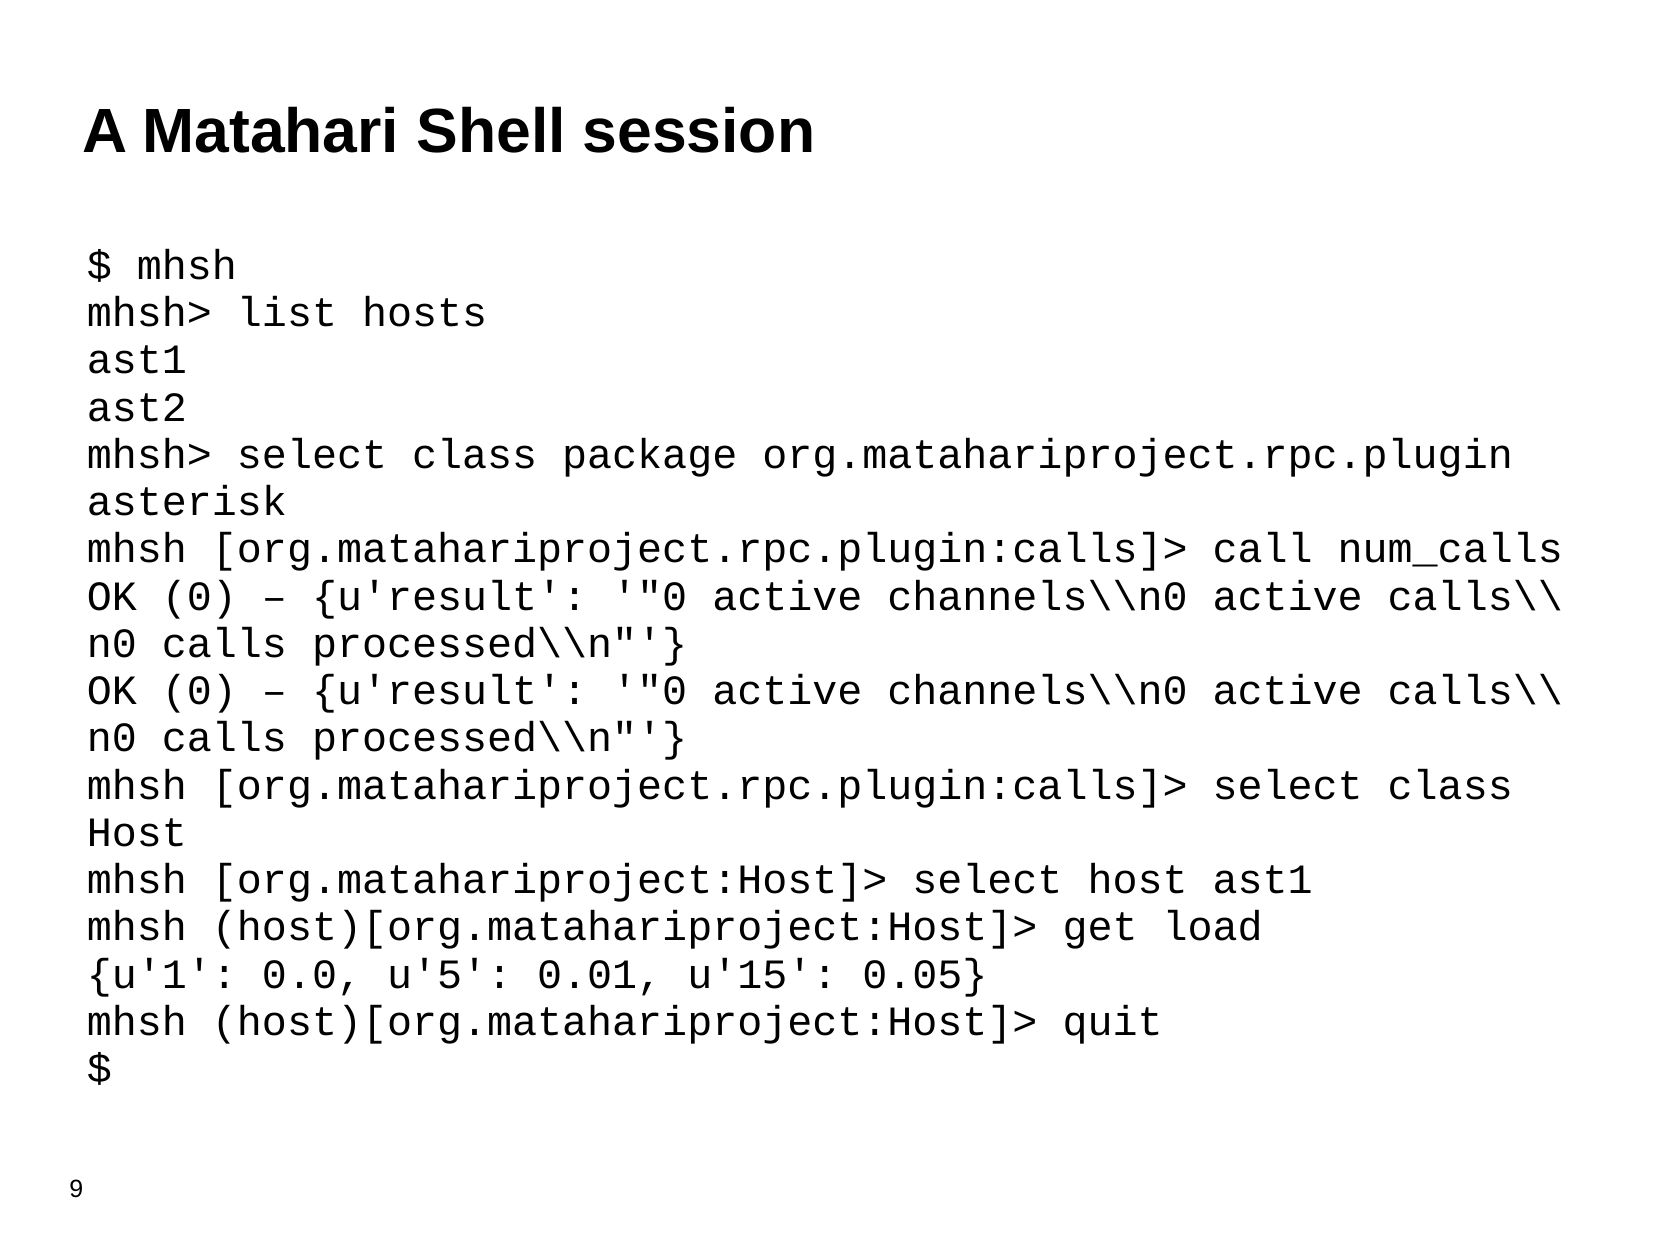

# A Matahari Shell session
$ mhsh
mhsh> list hosts
ast1
ast2
mhsh> select class package org.matahariproject.rpc.plugin asterisk
mhsh [org.matahariproject.rpc.plugin:calls]> call num_calls
OK (0) – {u'result': '"0 active channels\\n0 active calls\\n0 calls processed\\n"'}
OK (0) – {u'result': '"0 active channels\\n0 active calls\\n0 calls processed\\n"'}
mhsh [org.matahariproject.rpc.plugin:calls]> select class Host
mhsh [org.matahariproject:Host]> select host ast1
mhsh (host)[org.matahariproject:Host]> get load
{u'1': 0.0, u'5': 0.01, u'15': 0.05}
mhsh (host)[org.matahariproject:Host]> quit
$